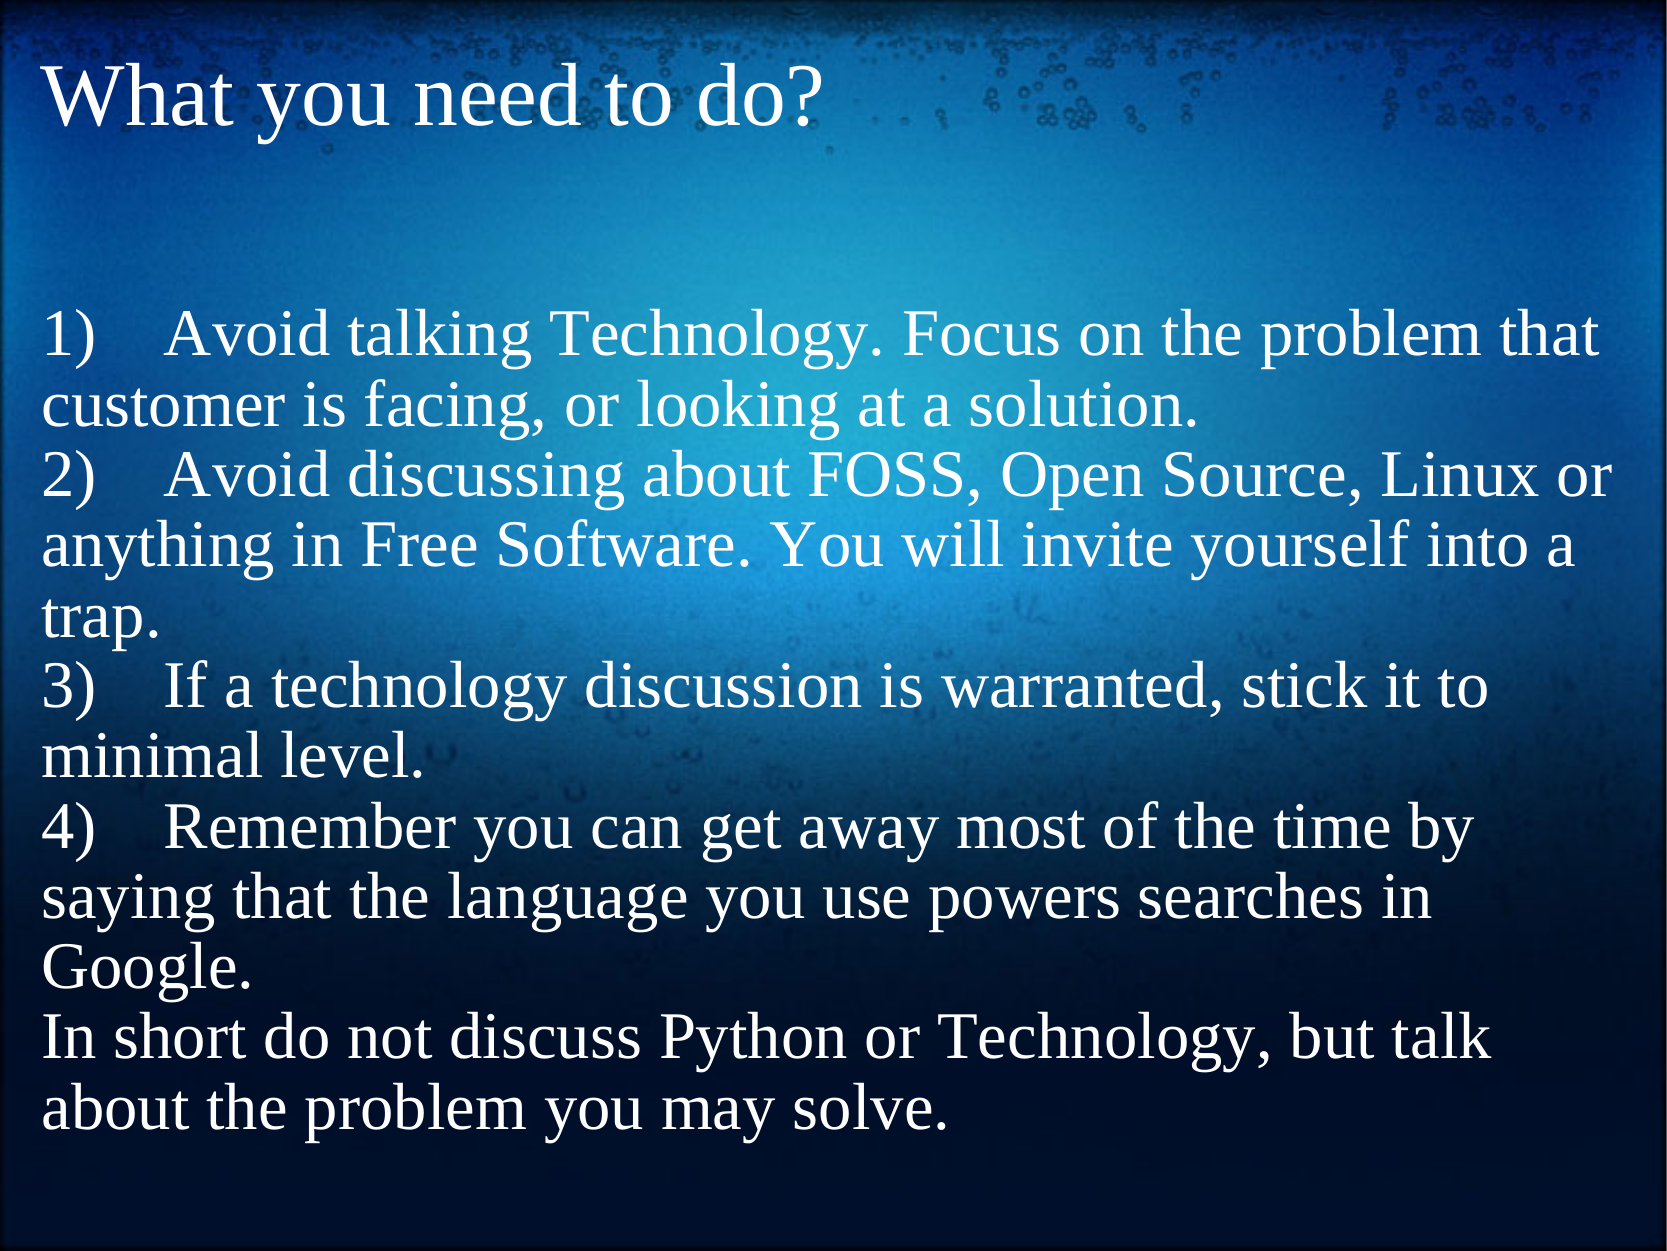

# What you need to do?
1)    Avoid talking Technology. Focus on the problem that customer is facing, or looking at a solution.
2)    Avoid discussing about FOSS, Open Source, Linux or anything in Free Software. You will invite yourself into a trap.
3)    If a technology discussion is warranted, stick it to minimal level.
4)    Remember you can get away most of the time by saying that the language you use powers searches in Google.
In short do not discuss Python or Technology, but talk about the problem you may solve.